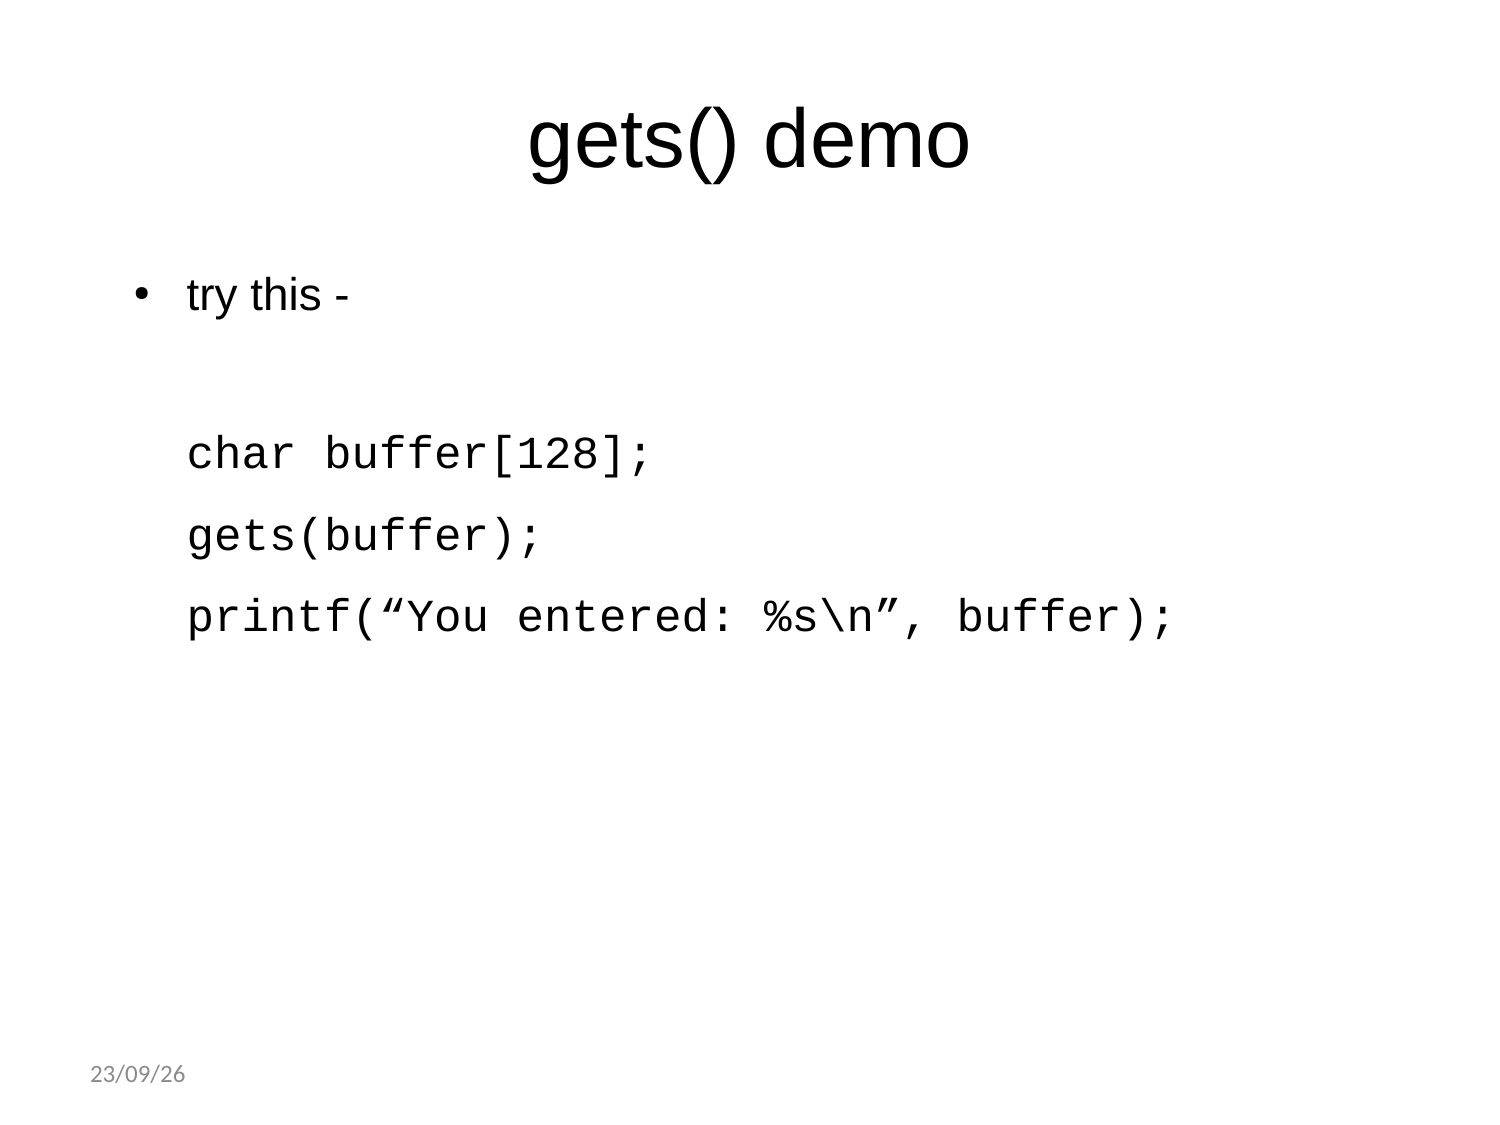

# gets() demo
try this -
char buffer[128];
gets(buffer);
printf(“You entered: %s\n”, buffer);